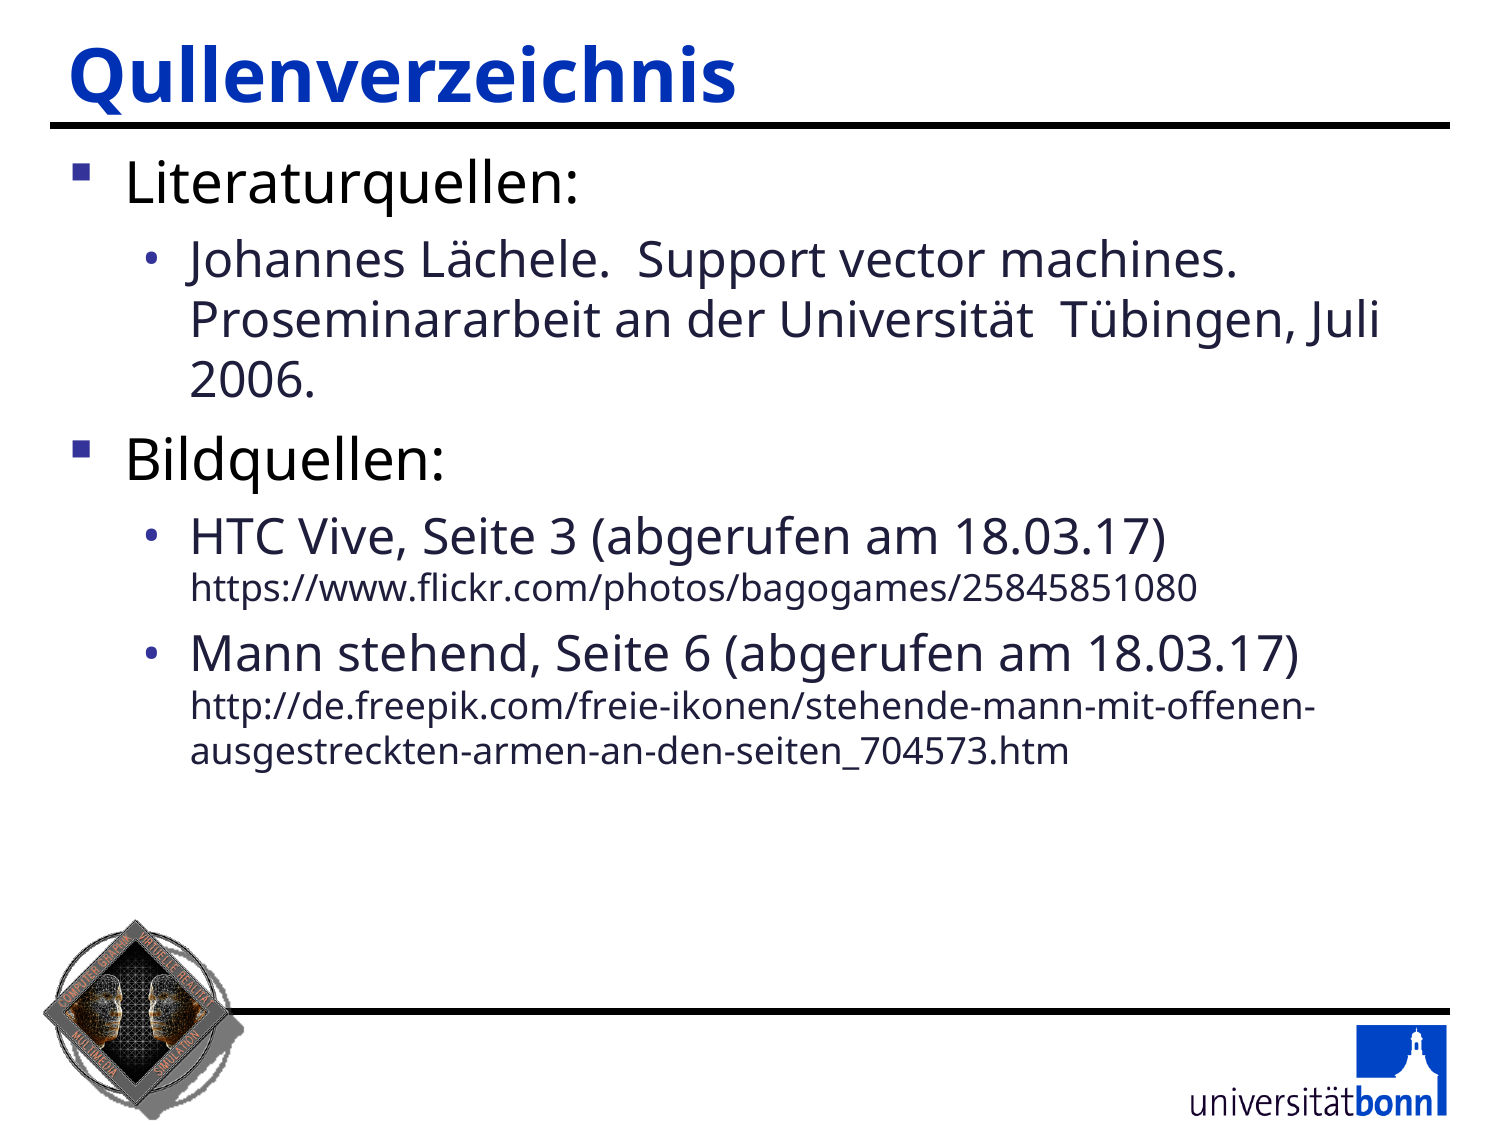

# Qullenverzeichnis
Literaturquellen:
Johannes Lächele. Support vector machines. Proseminararbeit an der Universität Tübingen, Juli 2006.
Bildquellen:
HTC Vive, Seite 3 (abgerufen am 18.03.17)
https://www.flickr.com/photos/bagogames/25845851080
Mann stehend, Seite 6 (abgerufen am 18.03.17)
http://de.freepik.com/freie-ikonen/stehende-mann-mit-offenen-ausgestreckten-armen-an-den-seiten_704573.htm